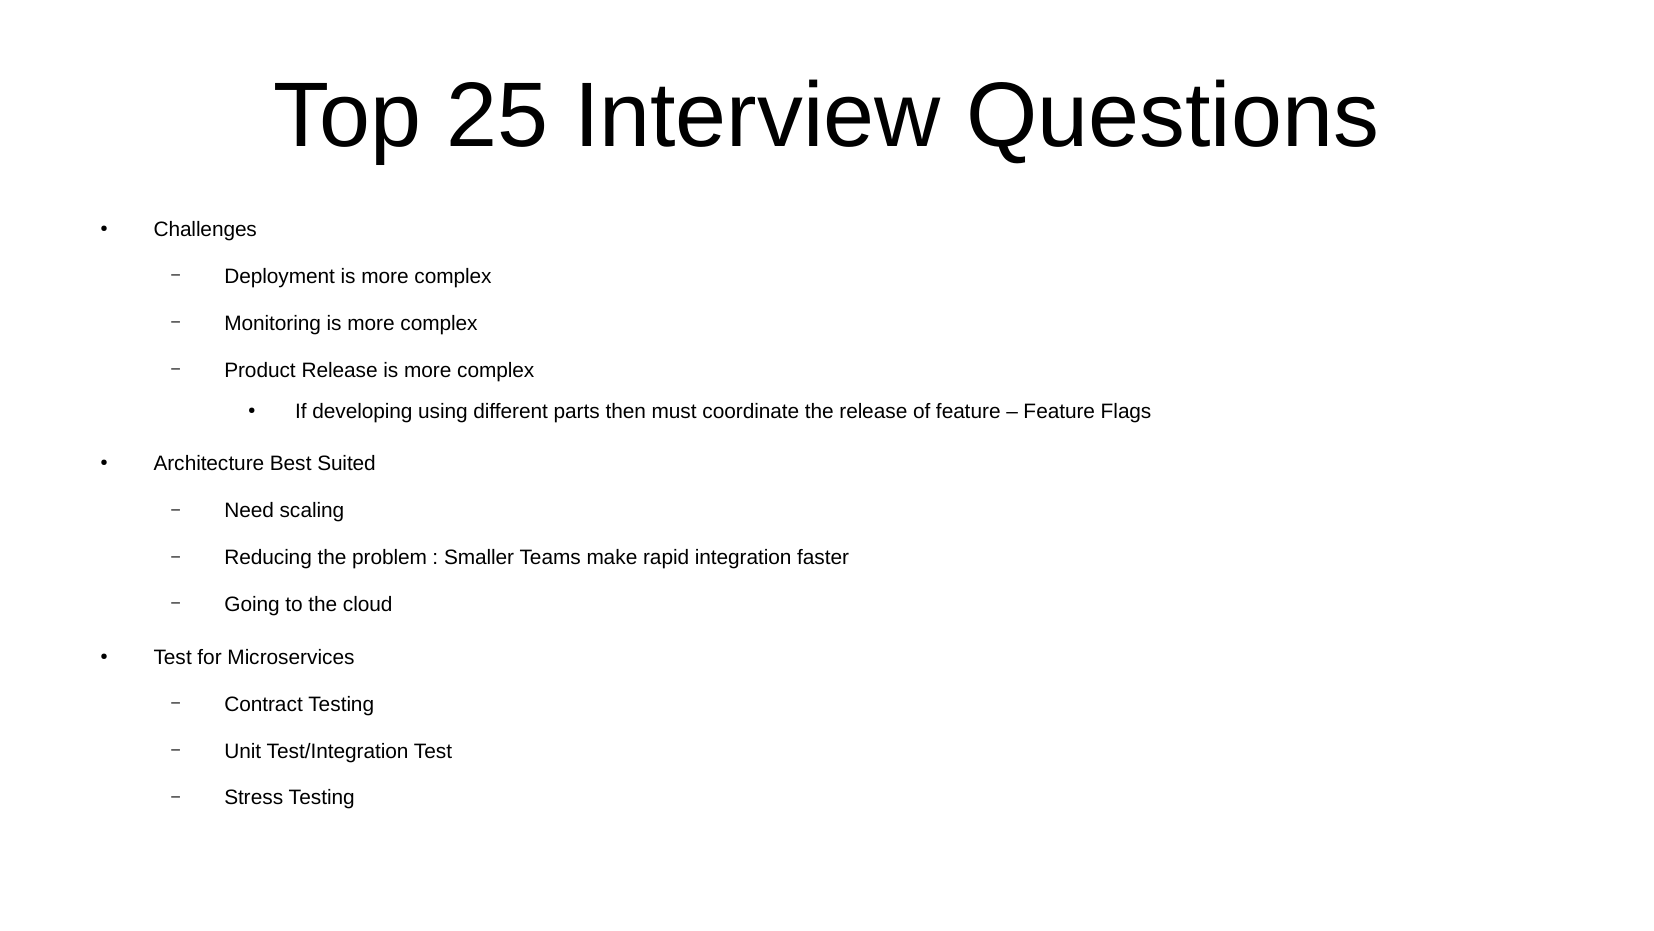

# Top 25 Interview Questions
Challenges
Deployment is more complex
Monitoring is more complex
Product Release is more complex
If developing using different parts then must coordinate the release of feature – Feature Flags
Architecture Best Suited
Need scaling
Reducing the problem : Smaller Teams make rapid integration faster
Going to the cloud
Test for Microservices
Contract Testing
Unit Test/Integration Test
Stress Testing